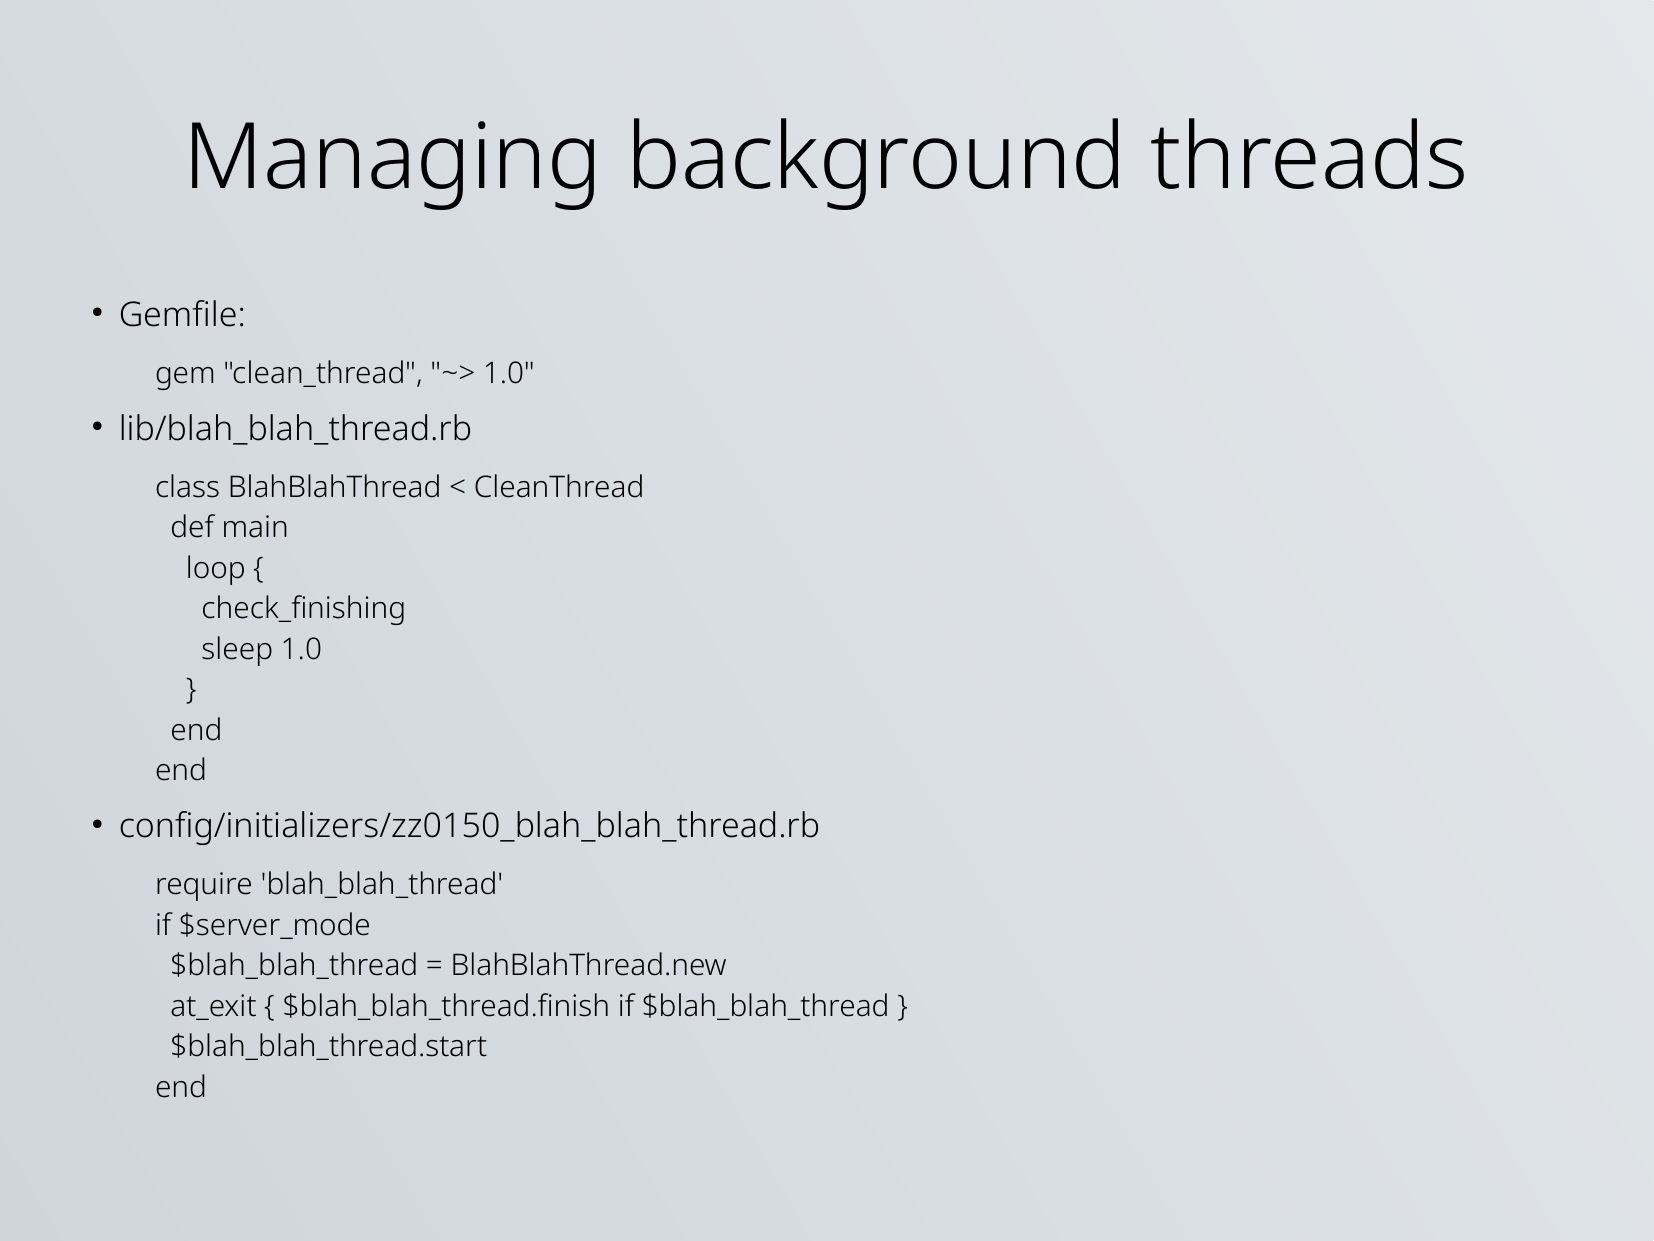

# Managing background threads
Gemfile:
gem "clean_thread", "~> 1.0"
lib/blah_blah_thread.rb
class BlahBlahThread < CleanThread
 def main
 loop {
 check_finishing
 sleep 1.0
 }
 end
end
config/initializers/zz0150_blah_blah_thread.rb
require 'blah_blah_thread'
if $server_mode
 $blah_blah_thread = BlahBlahThread.new
 at_exit { $blah_blah_thread.finish if $blah_blah_thread }
 $blah_blah_thread.start
end